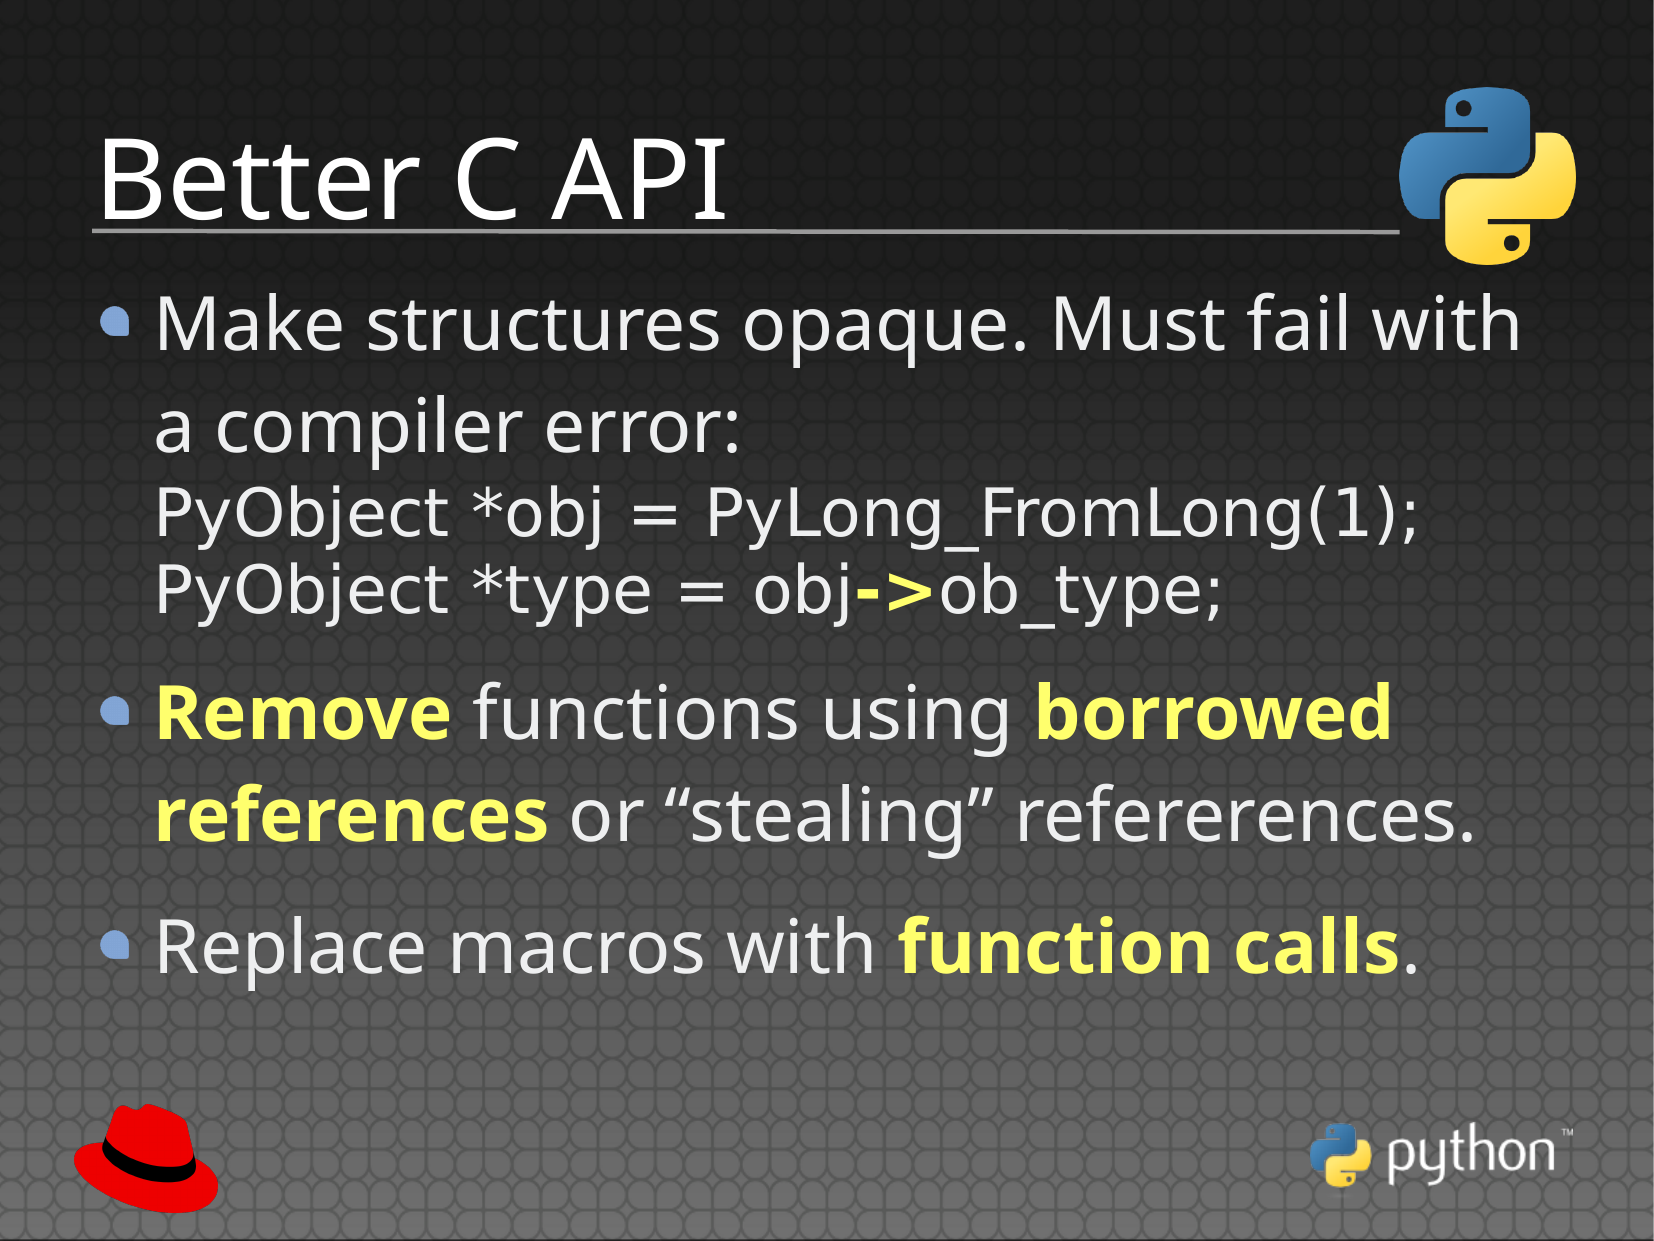

Better C API
# Make structures opaque. Must fail with a compiler error: PyObject *obj = PyLong_FromLong(1); PyObject *type = obj->ob_type;
Remove functions using borrowed references or “stealing” refererences.
Replace macros with function calls.